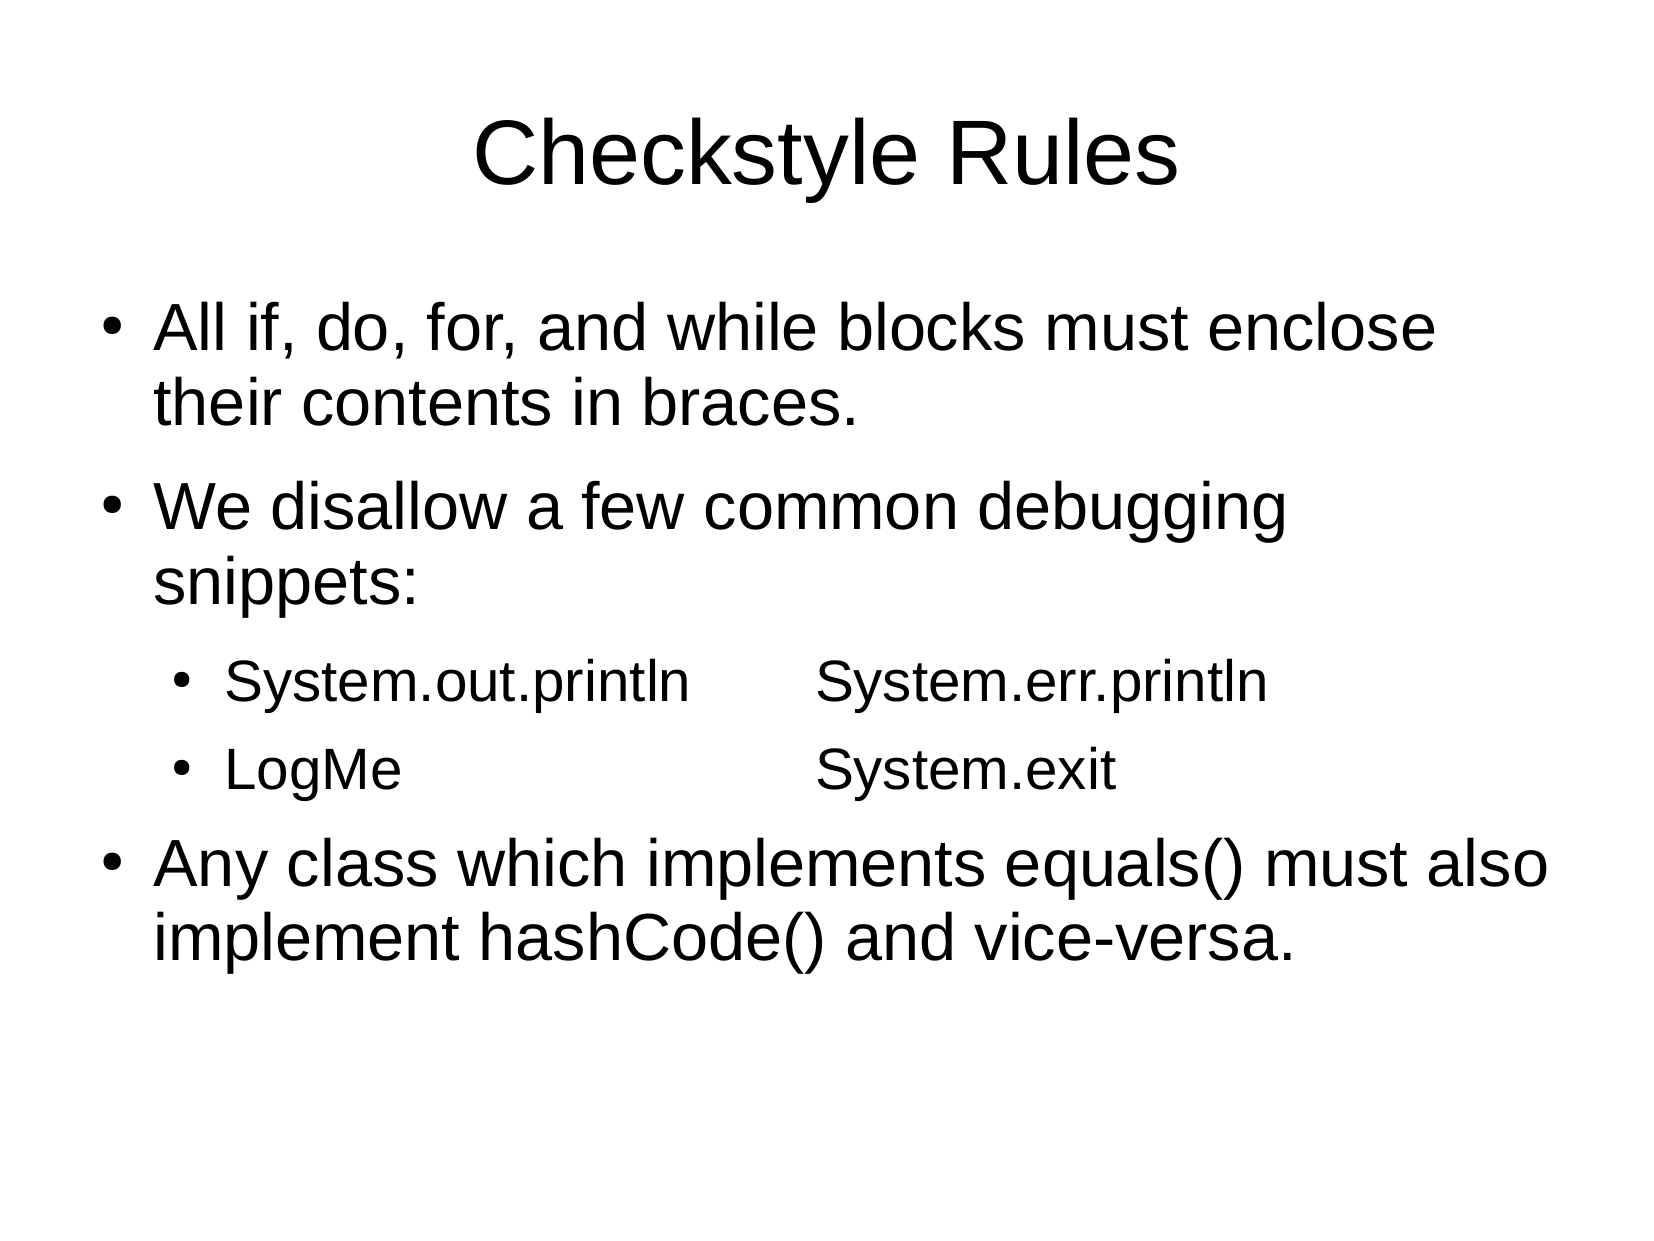

# Checkstyle Rules
All if, do, for, and while blocks must enclose their contents in braces.
We disallow a few common debugging snippets:
System.out.println		System.err.println
LogMe						System.exit
Any class which implements equals() must also implement hashCode() and vice-versa.